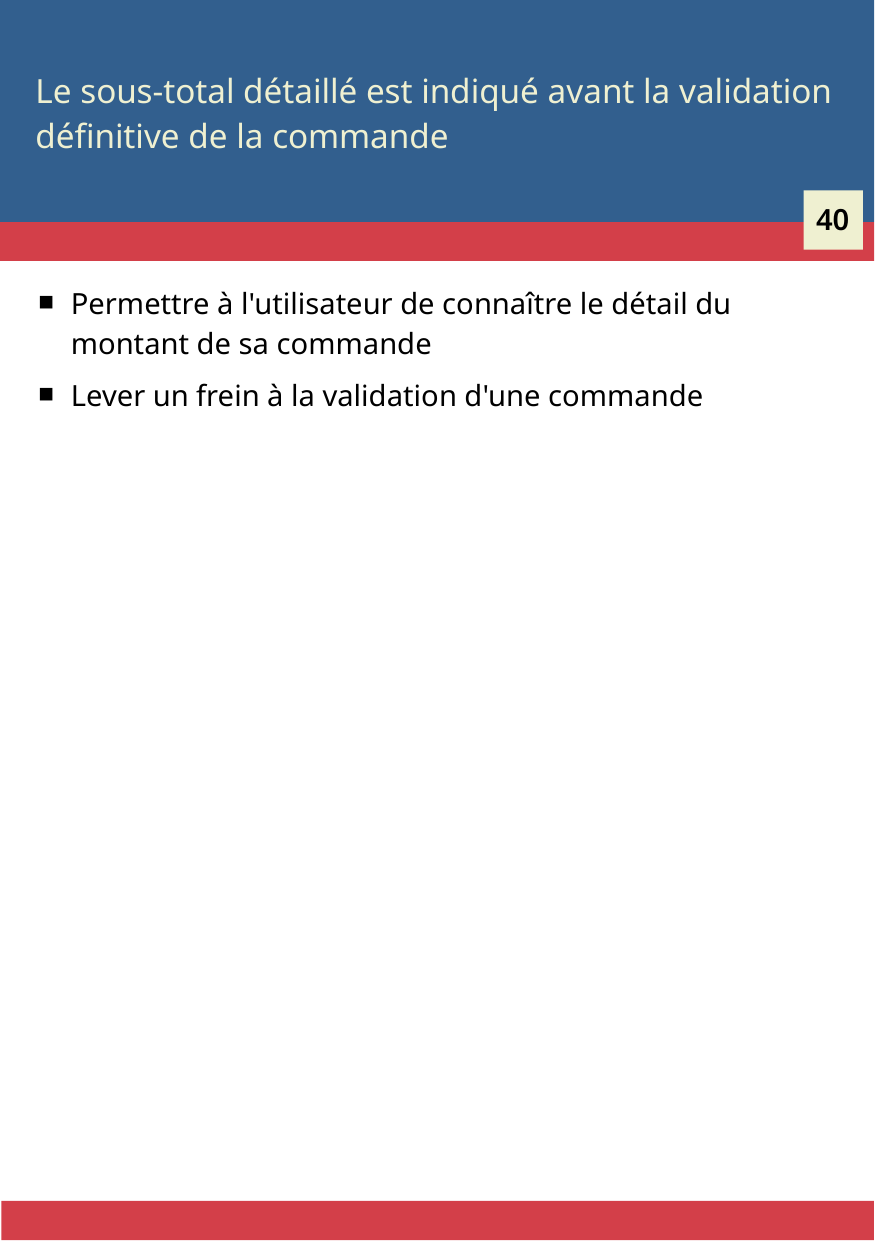

# Le sous-total détaillé est indiqué avant la validation définitive de la commande
40
Permettre à l'utilisateur de connaître le détail du montant de sa commande
Lever un frein à la validation d'une commande